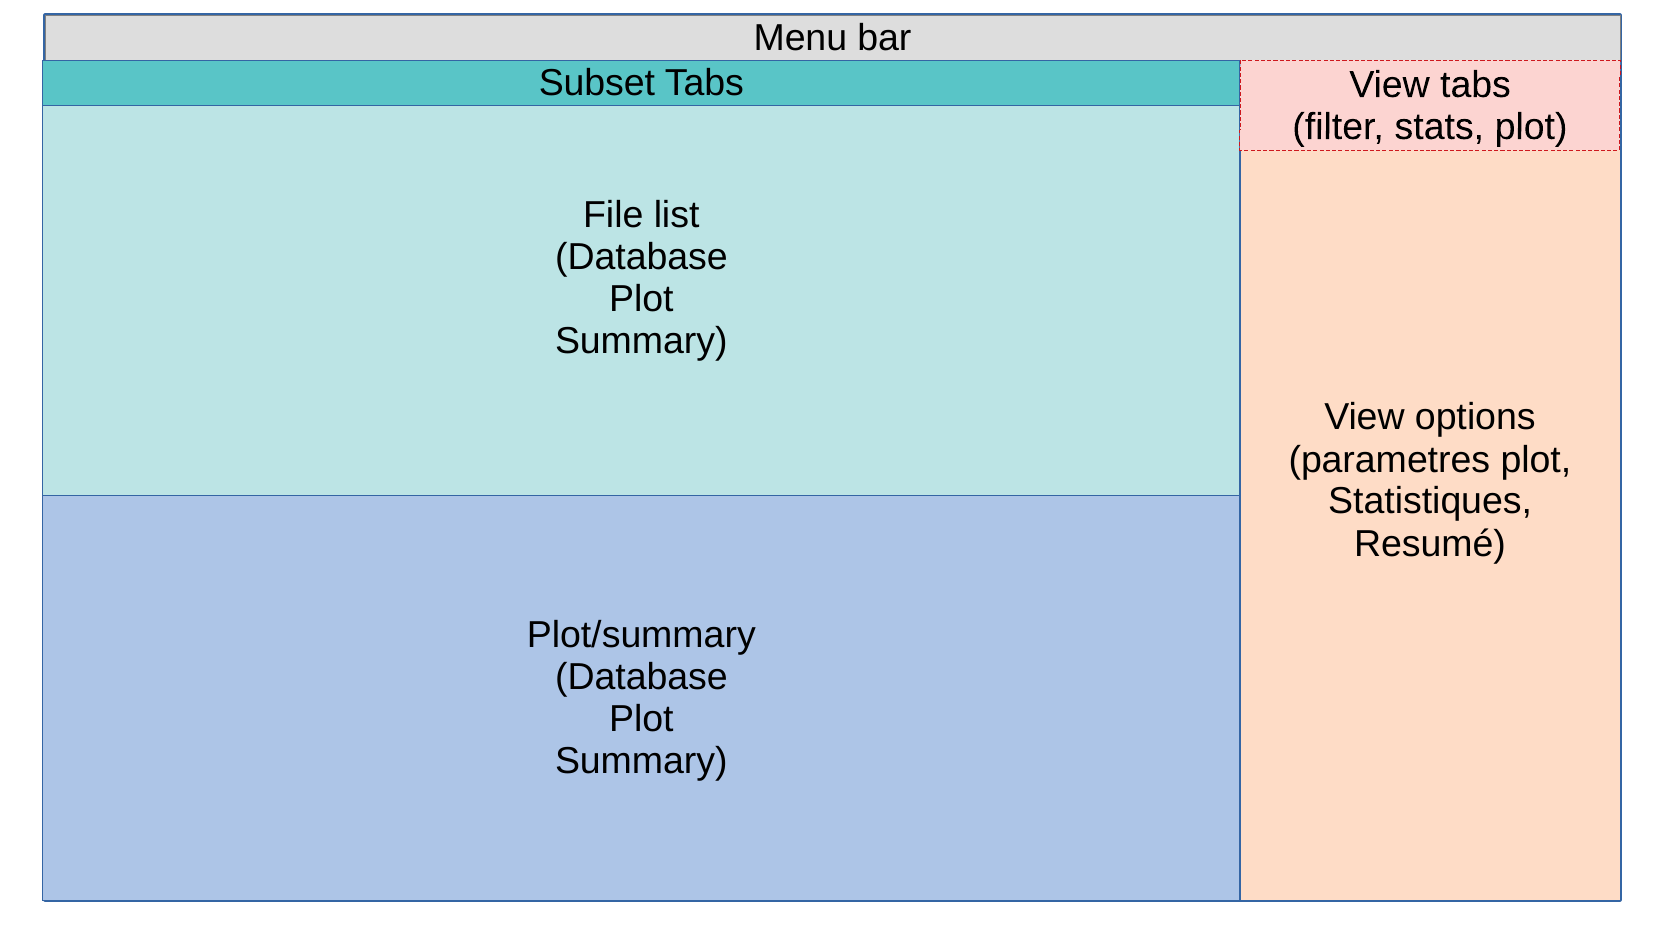

Menu bar
File list
(Database
Plot
Summary)
Subset Tabs
View options
(parametres plot,
Statistiques,
Resumé)
View tabs
(filter, stats, plot)
Plot/summary
(Database
Plot
Summary)